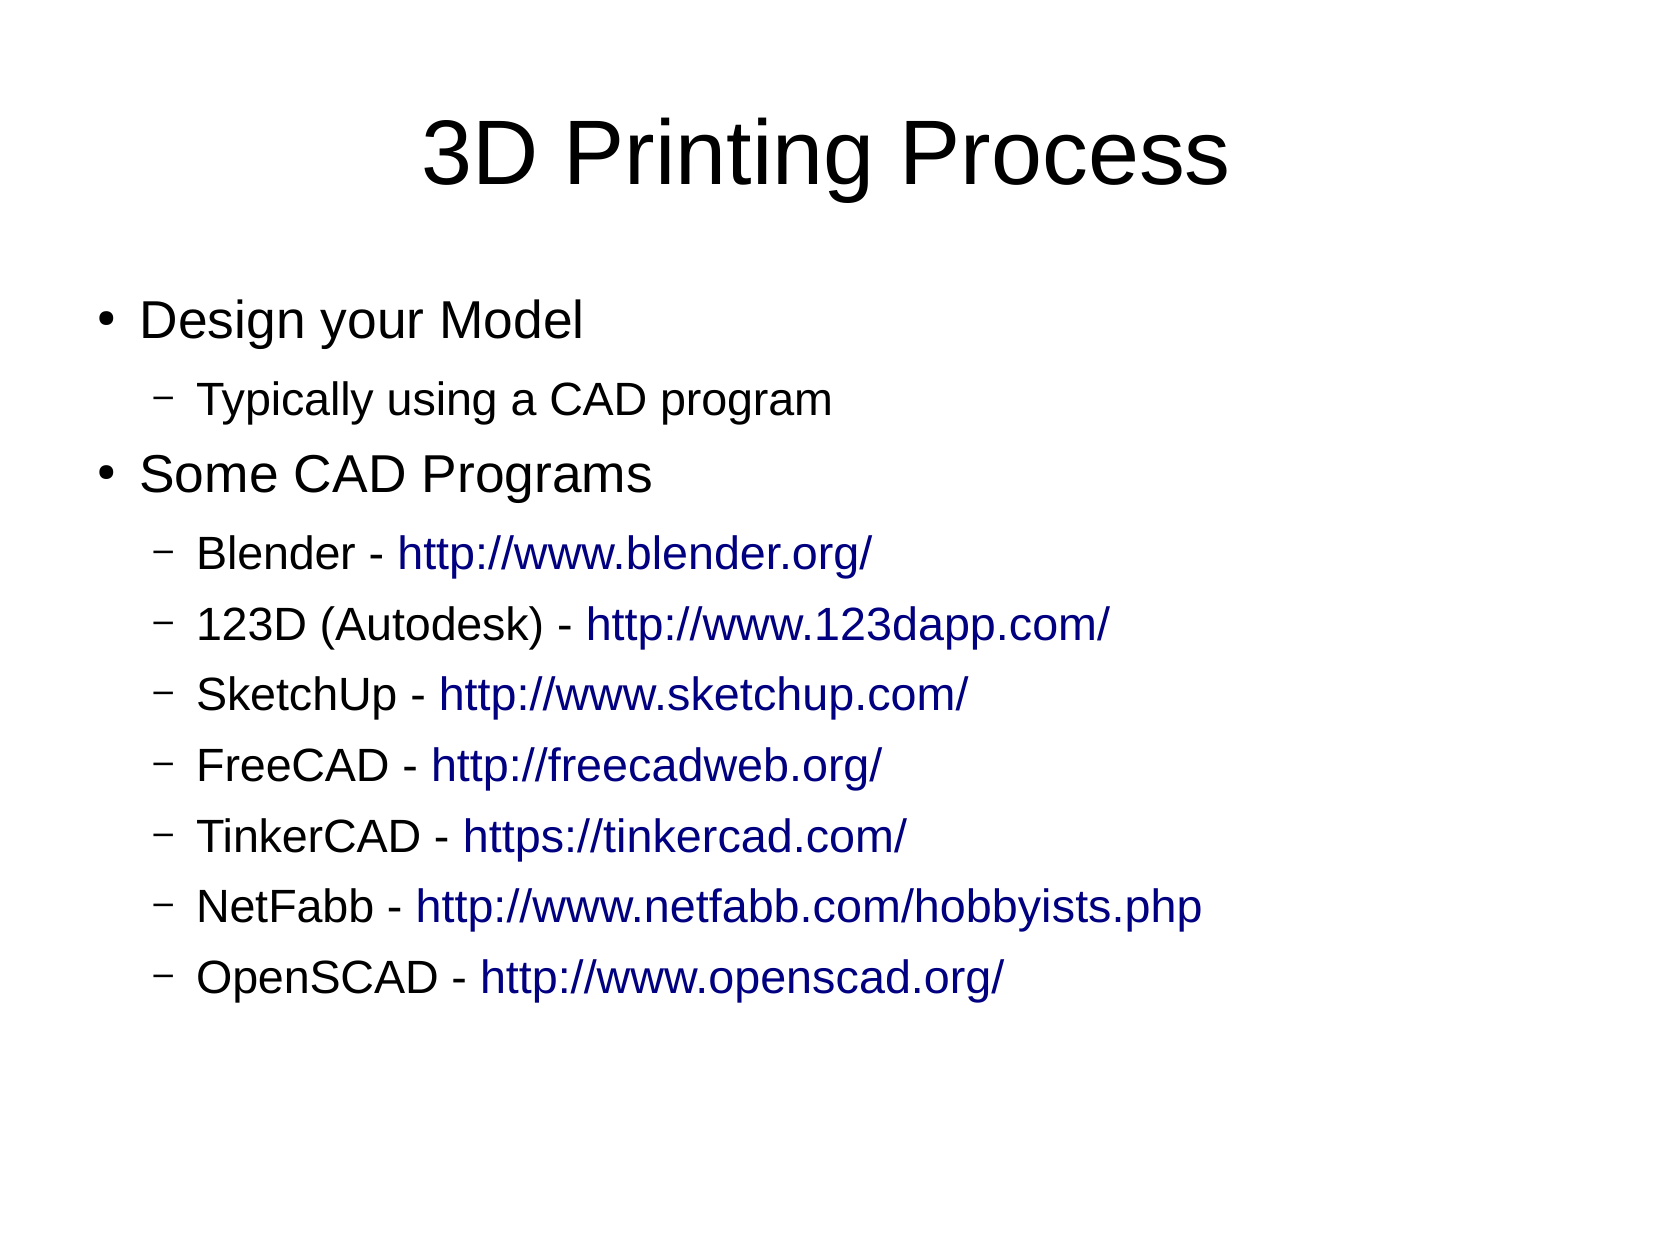

# 3D Printing Process
Design your Model
Typically using a CAD program
Some CAD Programs
Blender - http://www.blender.org/
123D (Autodesk) - http://www.123dapp.com/
SketchUp - http://www.sketchup.com/
FreeCAD - http://freecadweb.org/
TinkerCAD - https://tinkercad.com/
NetFabb - http://www.netfabb.com/hobbyists.php
OpenSCAD - http://www.openscad.org/